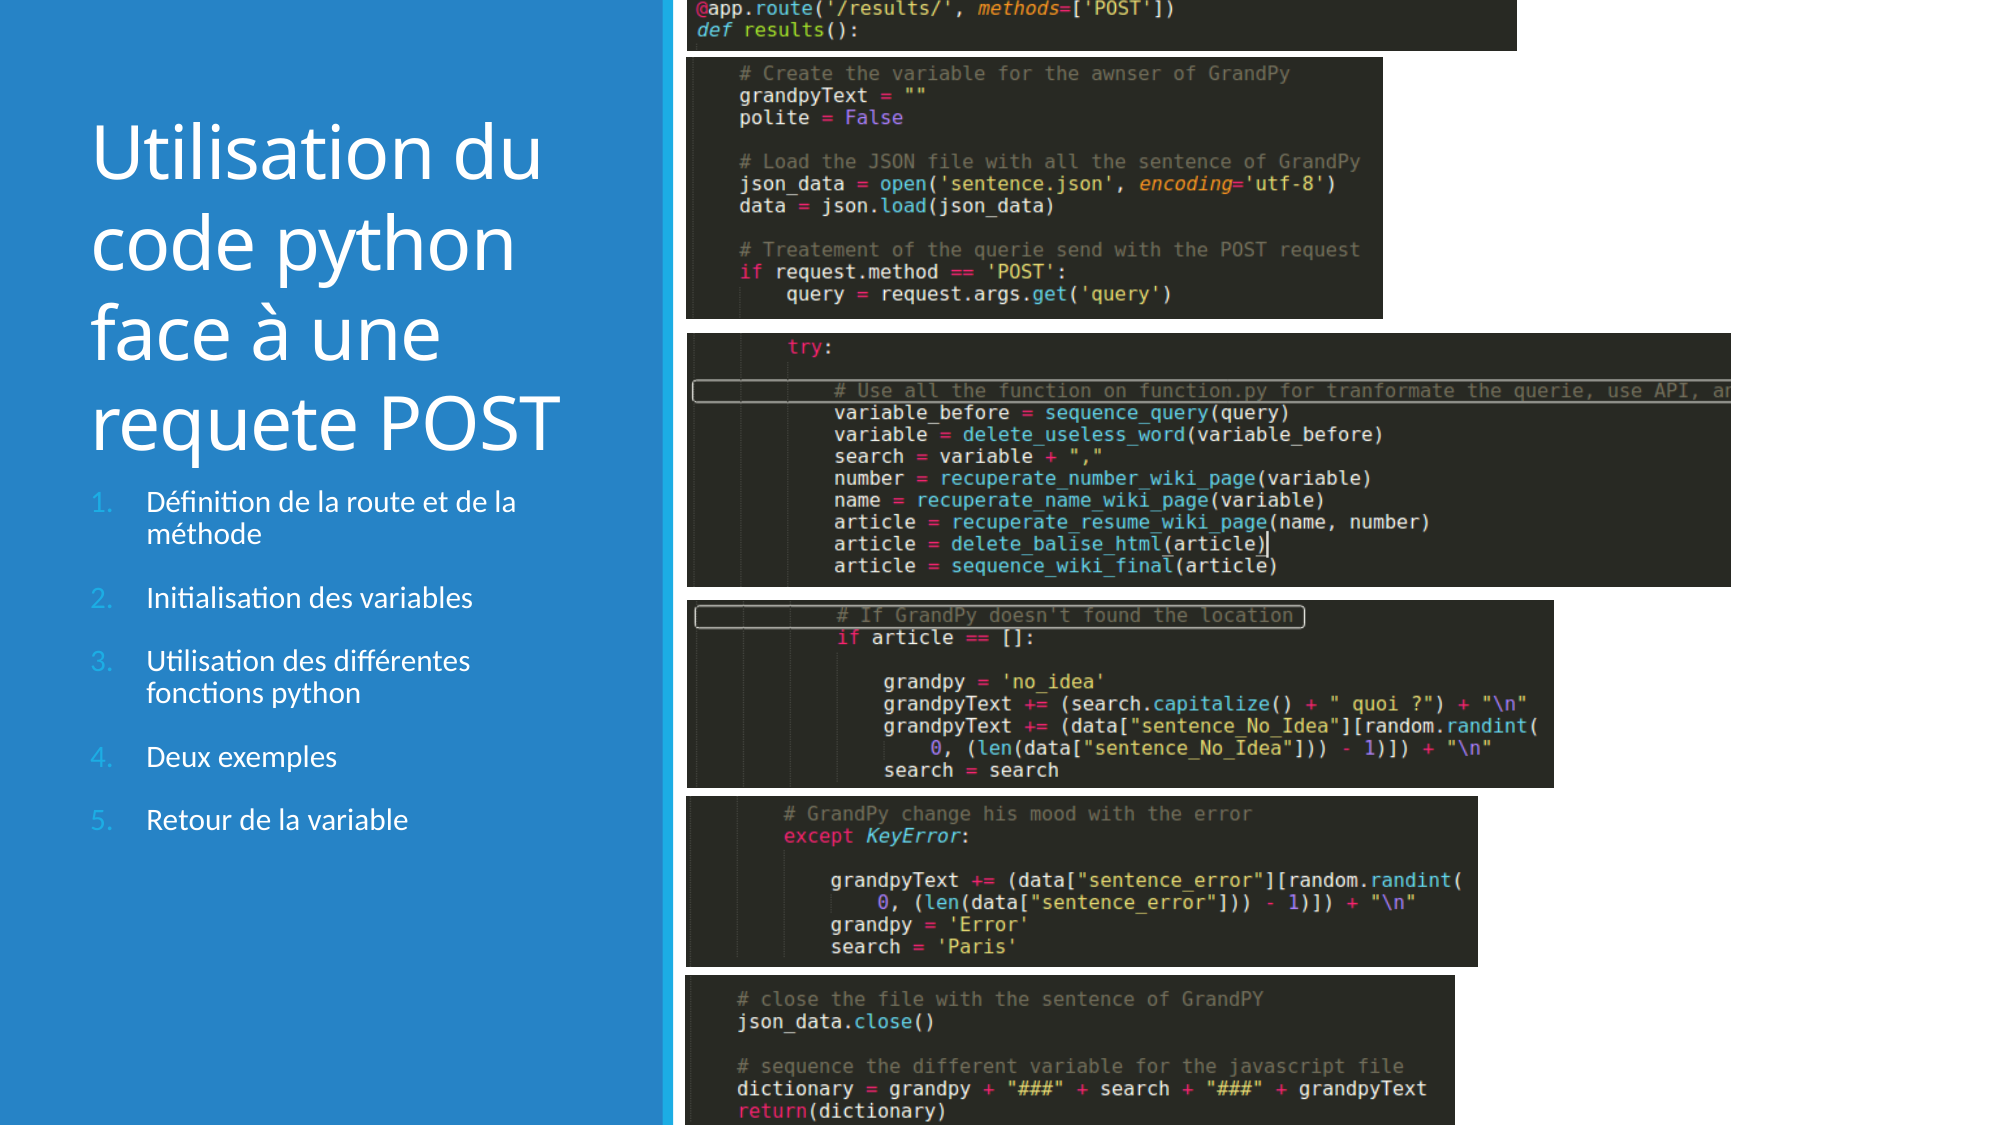

# Utilisation du code python face à une requete POST
Définition de la route et de la méthode
Initialisation des variables
Utilisation des différentes fonctions python
Deux exemples
Retour de la variable